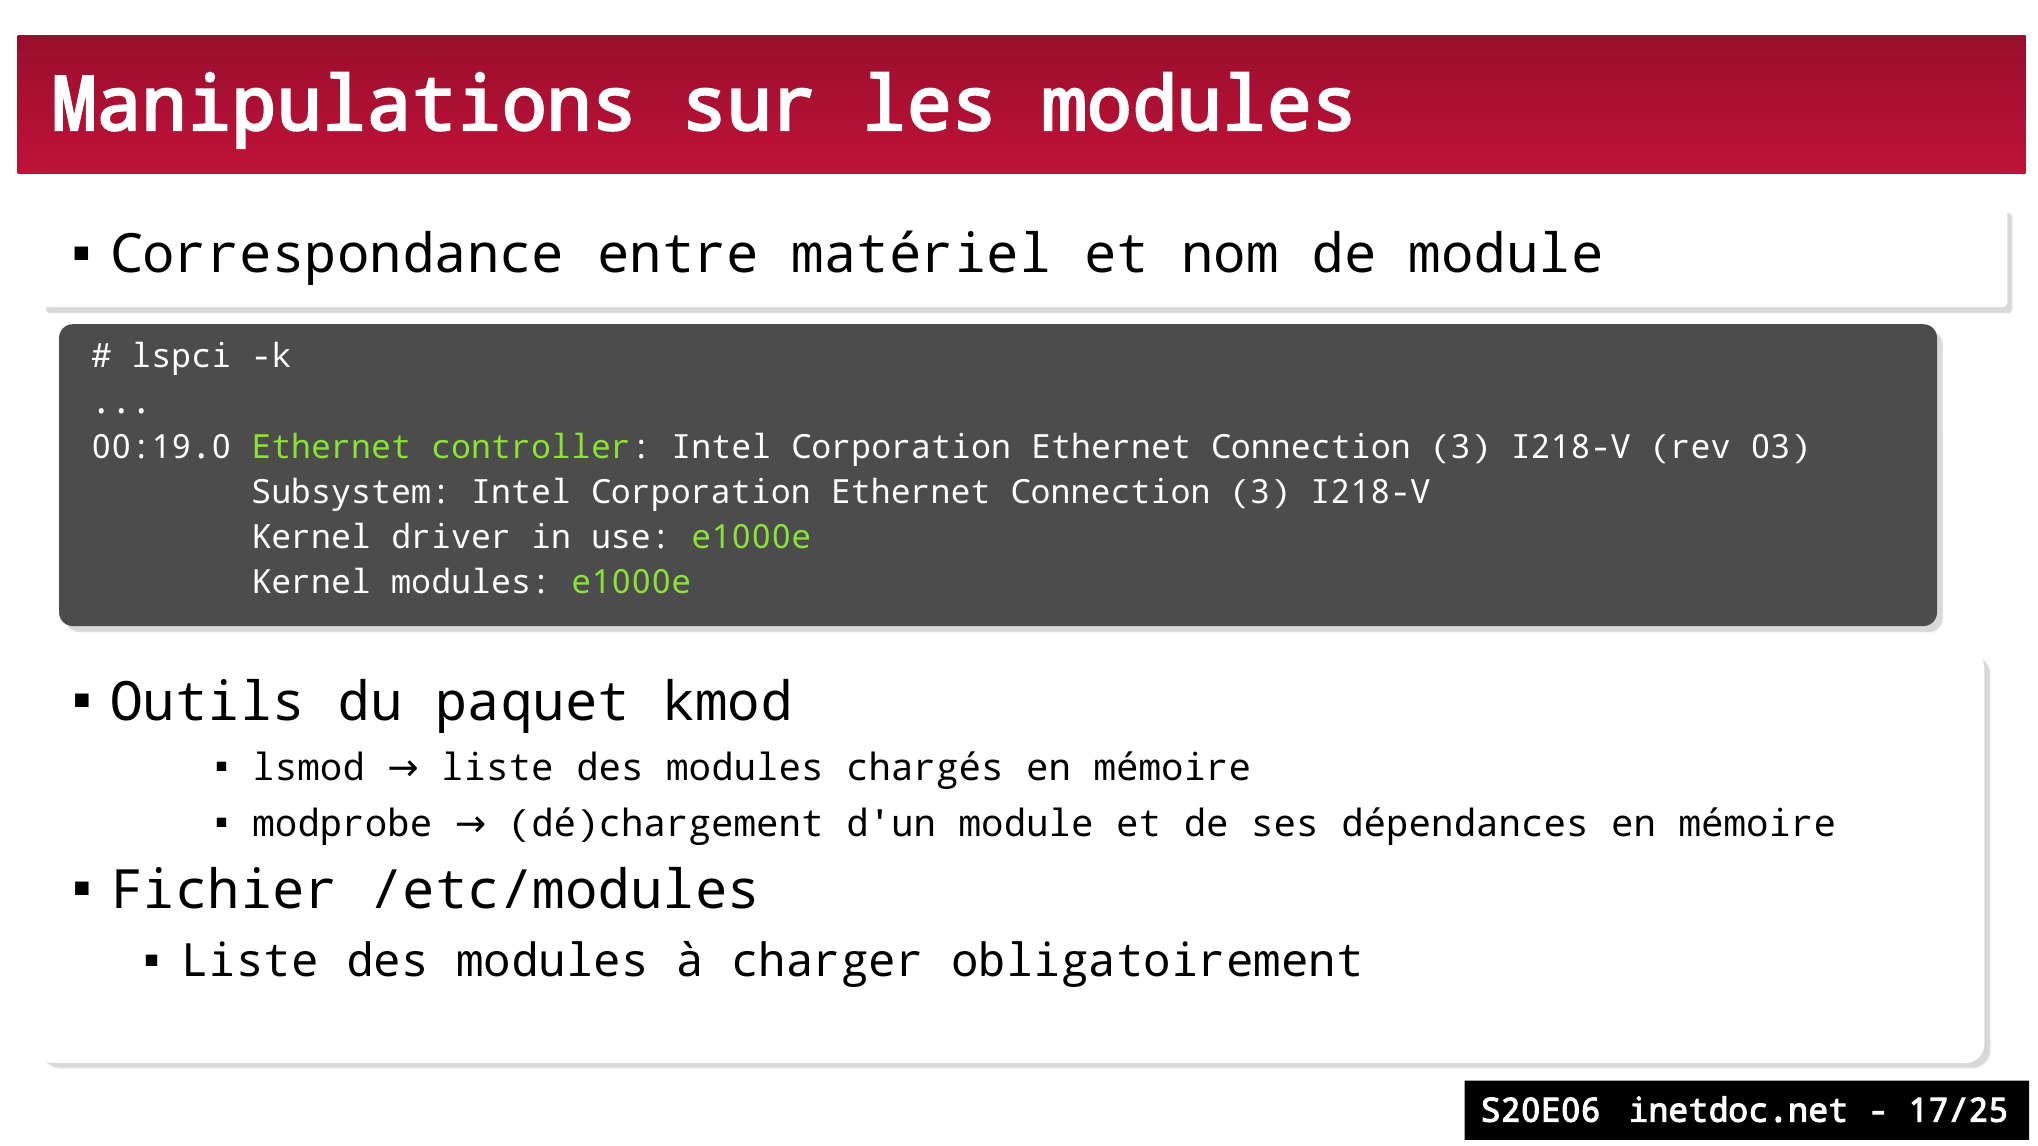

Manipulations sur les modules
Correspondance entre matériel et nom de module
# lspci -k
...
00:19.0 Ethernet controller: Intel Corporation Ethernet Connection (3) I218-V (rev 03)
 Subsystem: Intel Corporation Ethernet Connection (3) I218-V
 Kernel driver in use: e1000e
 Kernel modules: e1000e
Outils du paquet kmod
lsmod → liste des modules chargés en mémoire
modprobe → (dé)chargement d'un module et de ses dépendances en mémoire
Fichier /etc/modules
Liste des modules à charger obligatoirement
S20E06	inetdoc.net - /25